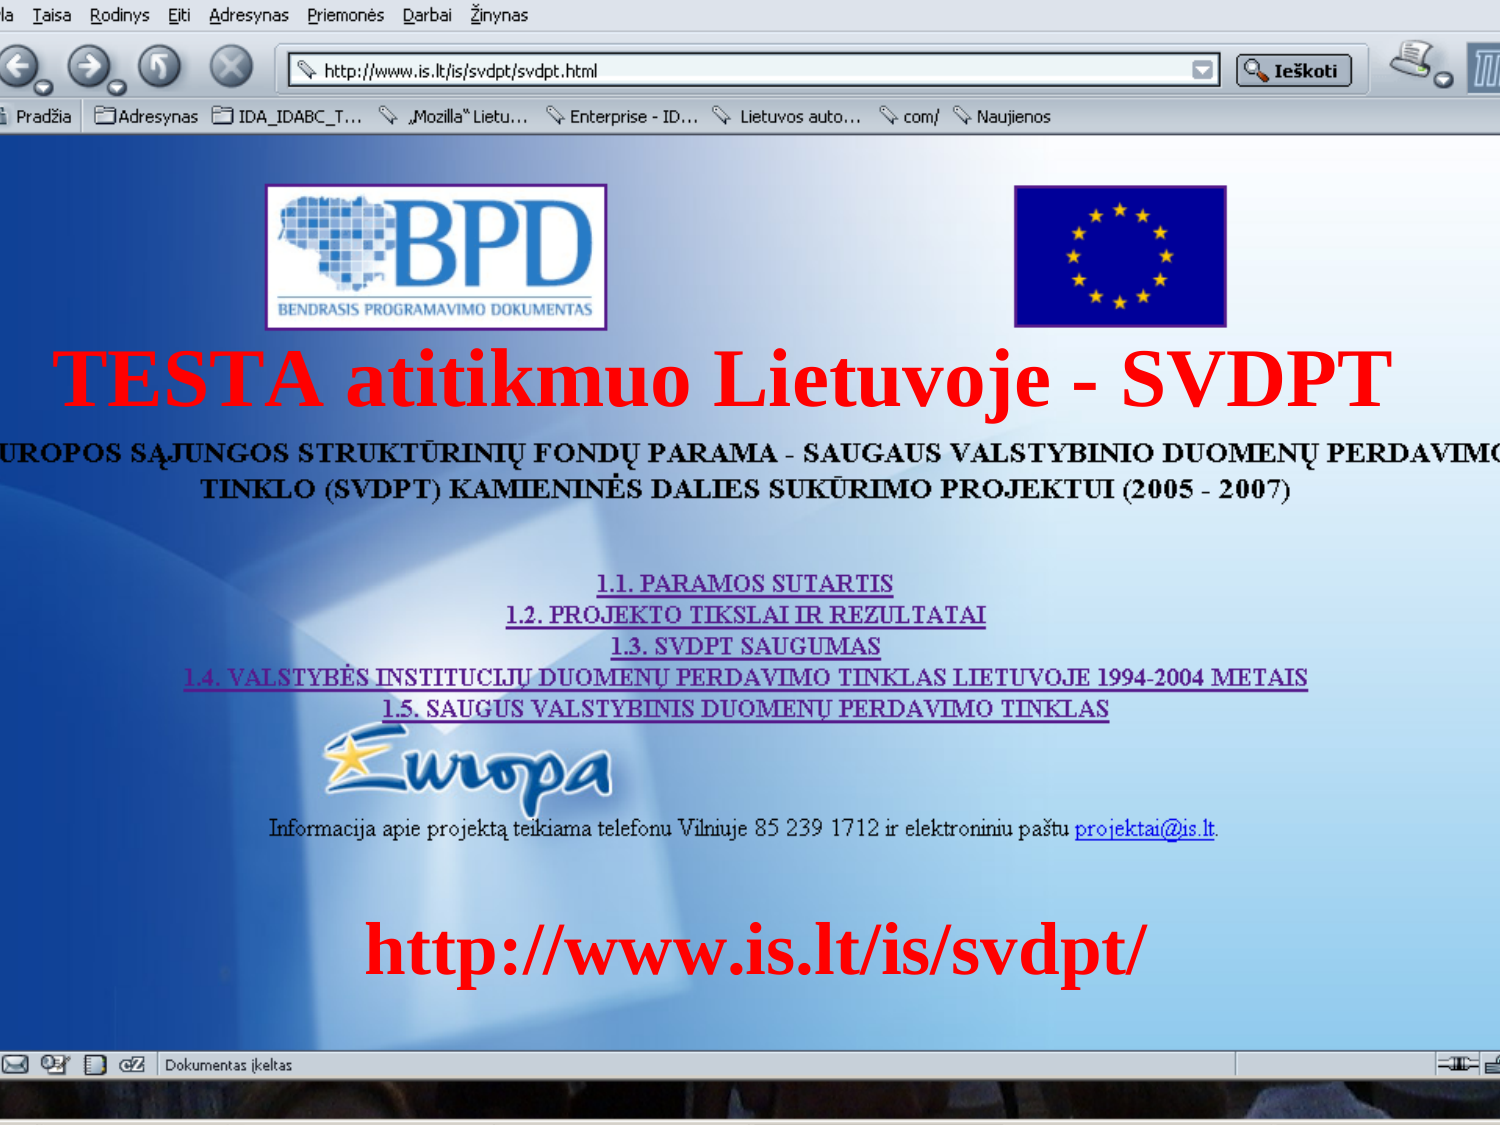

#
TESTA atitikmuo Lietuvoje - SVDPT
http://www.is.lt/is/svdpt/